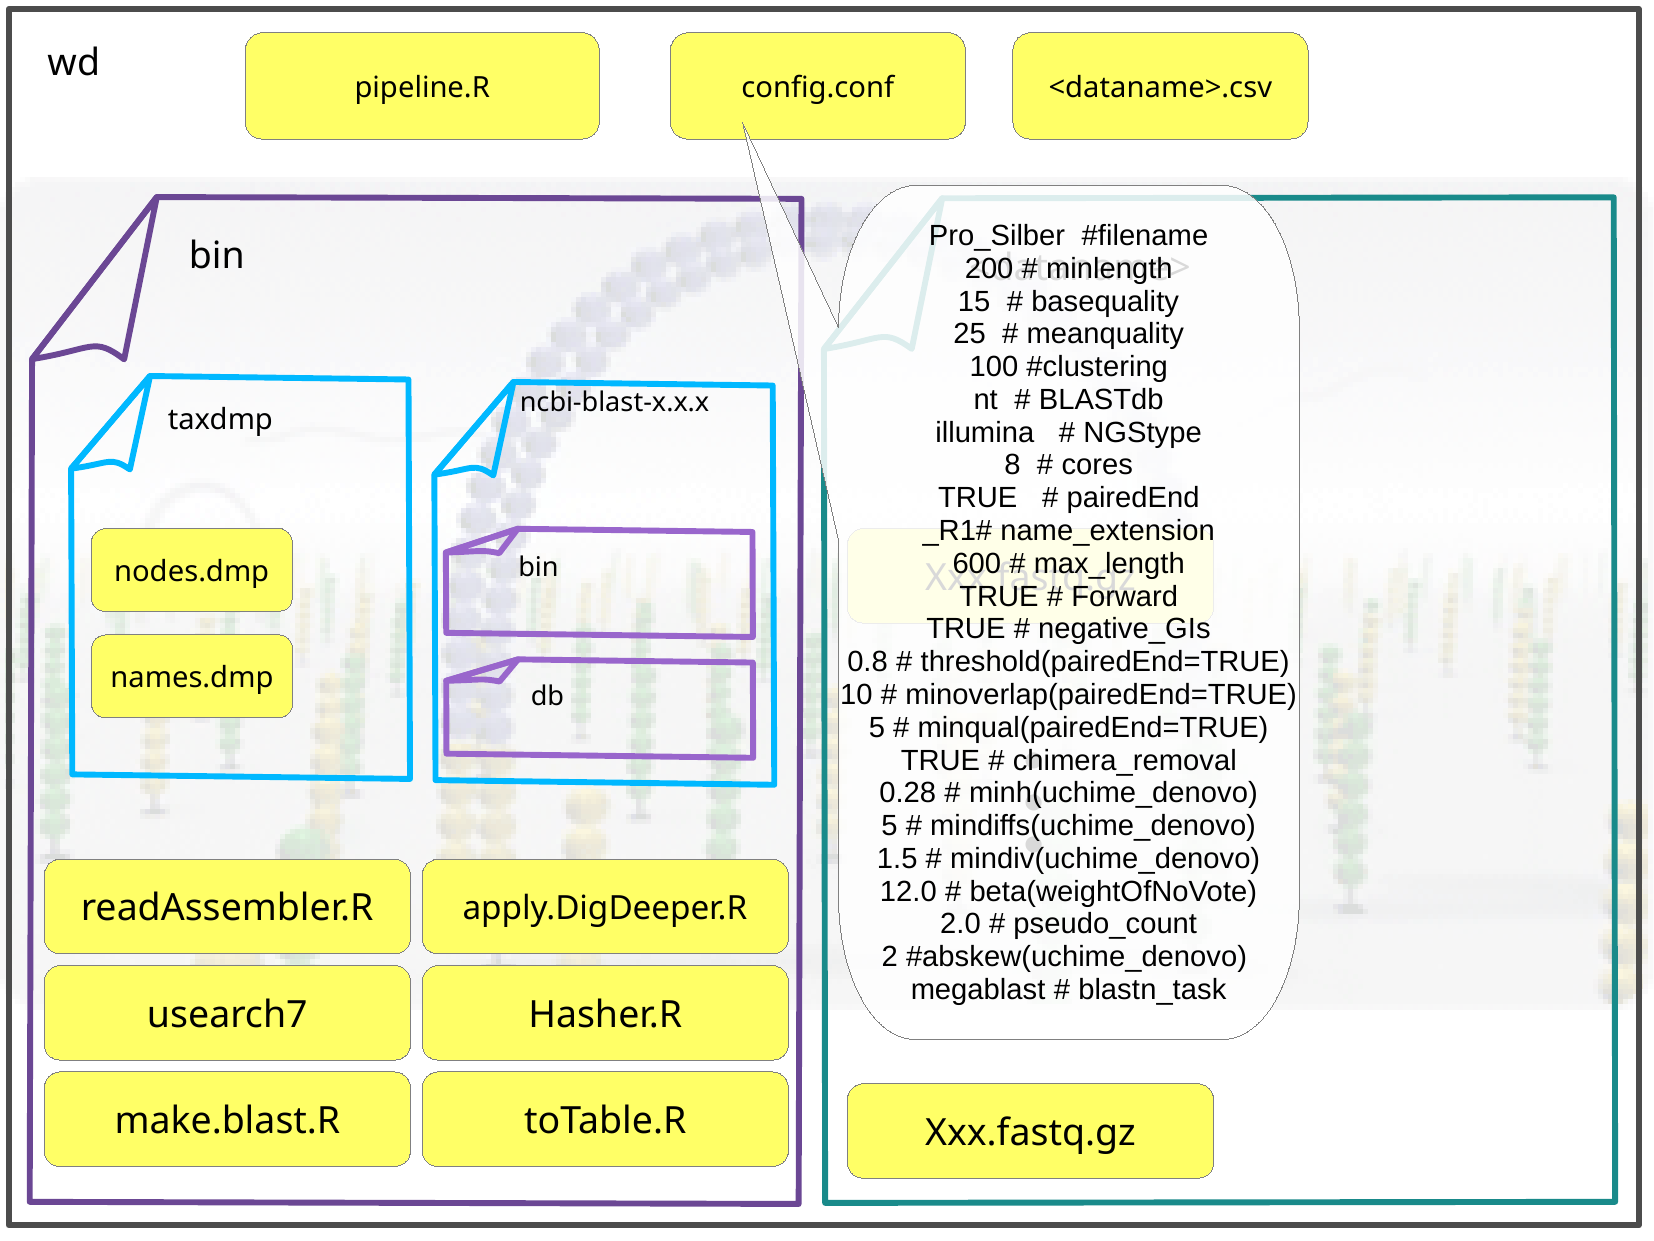

wd
pipeline.R
config.conf
<dataname>.csv
Pro_Silber #filename
200 # minlength
15 # basequality
25 # meanquality
100 #clustering
nt # BLASTdb
illumina # NGStype
8 # cores
TRUE # pairedEnd
_R1# name_extension
600 # max_length
TRUE # Forward
TRUE # negative_GIs
0.8 # threshold(pairedEnd=TRUE)
10 # minoverlap(pairedEnd=TRUE)
5 # minqual(pairedEnd=TRUE)
TRUE # chimera_removal
0.28 # minh(uchime_denovo)
5 # mindiffs(uchime_denovo)
1.5 # mindiv(uchime_denovo)
12.0 # beta(weightOfNoVote)
2.0 # pseudo_count
2 #abskew(uchime_denovo)
megablast # blastn_task
bin
<dataname>
ncbi-blast-x.x.x
taxdmp
Xxx.fastq.gz
nodes.dmp
bin
names.dmp
db
●
●
●
readAssembler.R
apply.DigDeeper.R
usearch7
Hasher.R
make.blast.R
toTable.R
Xxx.fastq.gz